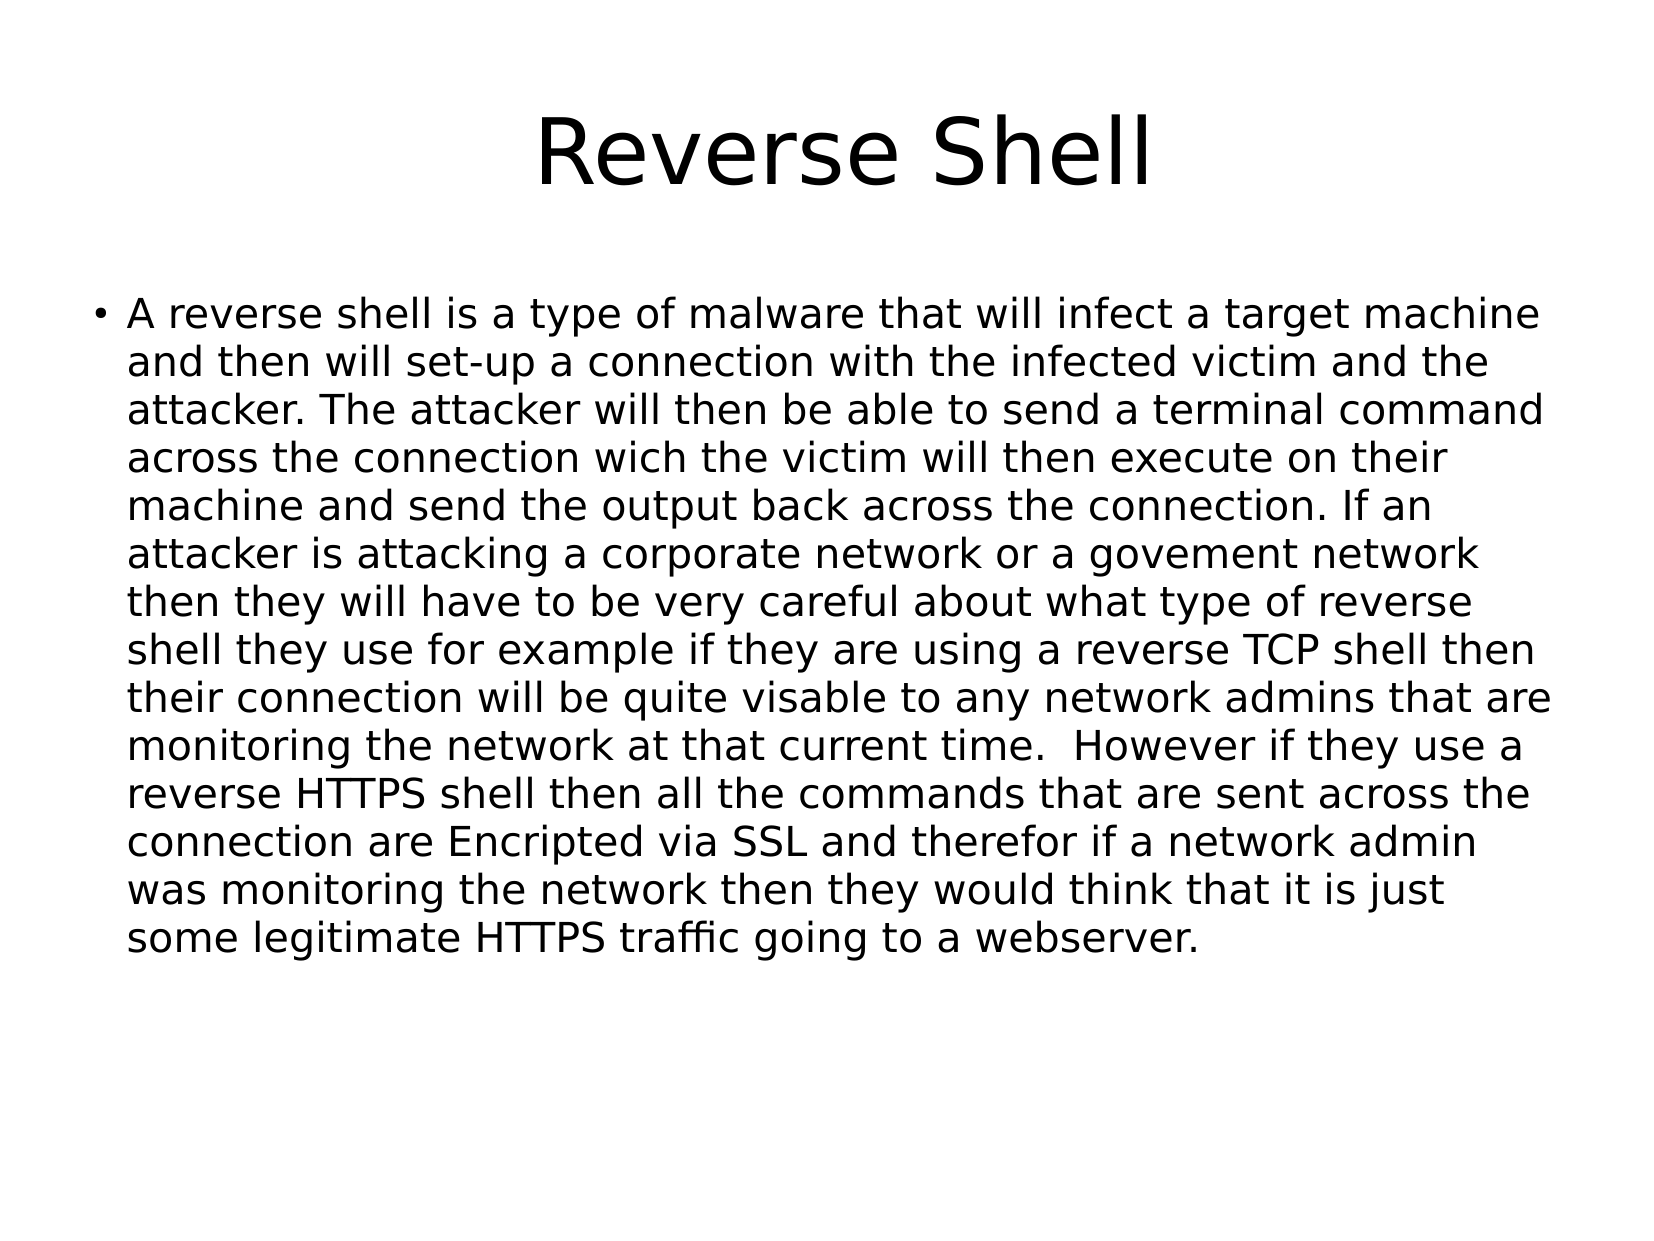

# Reverse Shell
A reverse shell is a type of malware that will infect a target machine and then will set-up a connection with the infected victim and the attacker. The attacker will then be able to send a terminal command across the connection wich the victim will then execute on their machine and send the output back across the connection. If an attacker is attacking a corporate network or a govement network then they will have to be very careful about what type of reverse shell they use for example if they are using a reverse TCP shell then their connection will be quite visable to any network admins that are monitoring the network at that current time. However if they use a reverse HTTPS shell then all the commands that are sent across the connection are Encripted via SSL and therefor if a network admin was monitoring the network then they would think that it is just some legitimate HTTPS traffic going to a webserver.